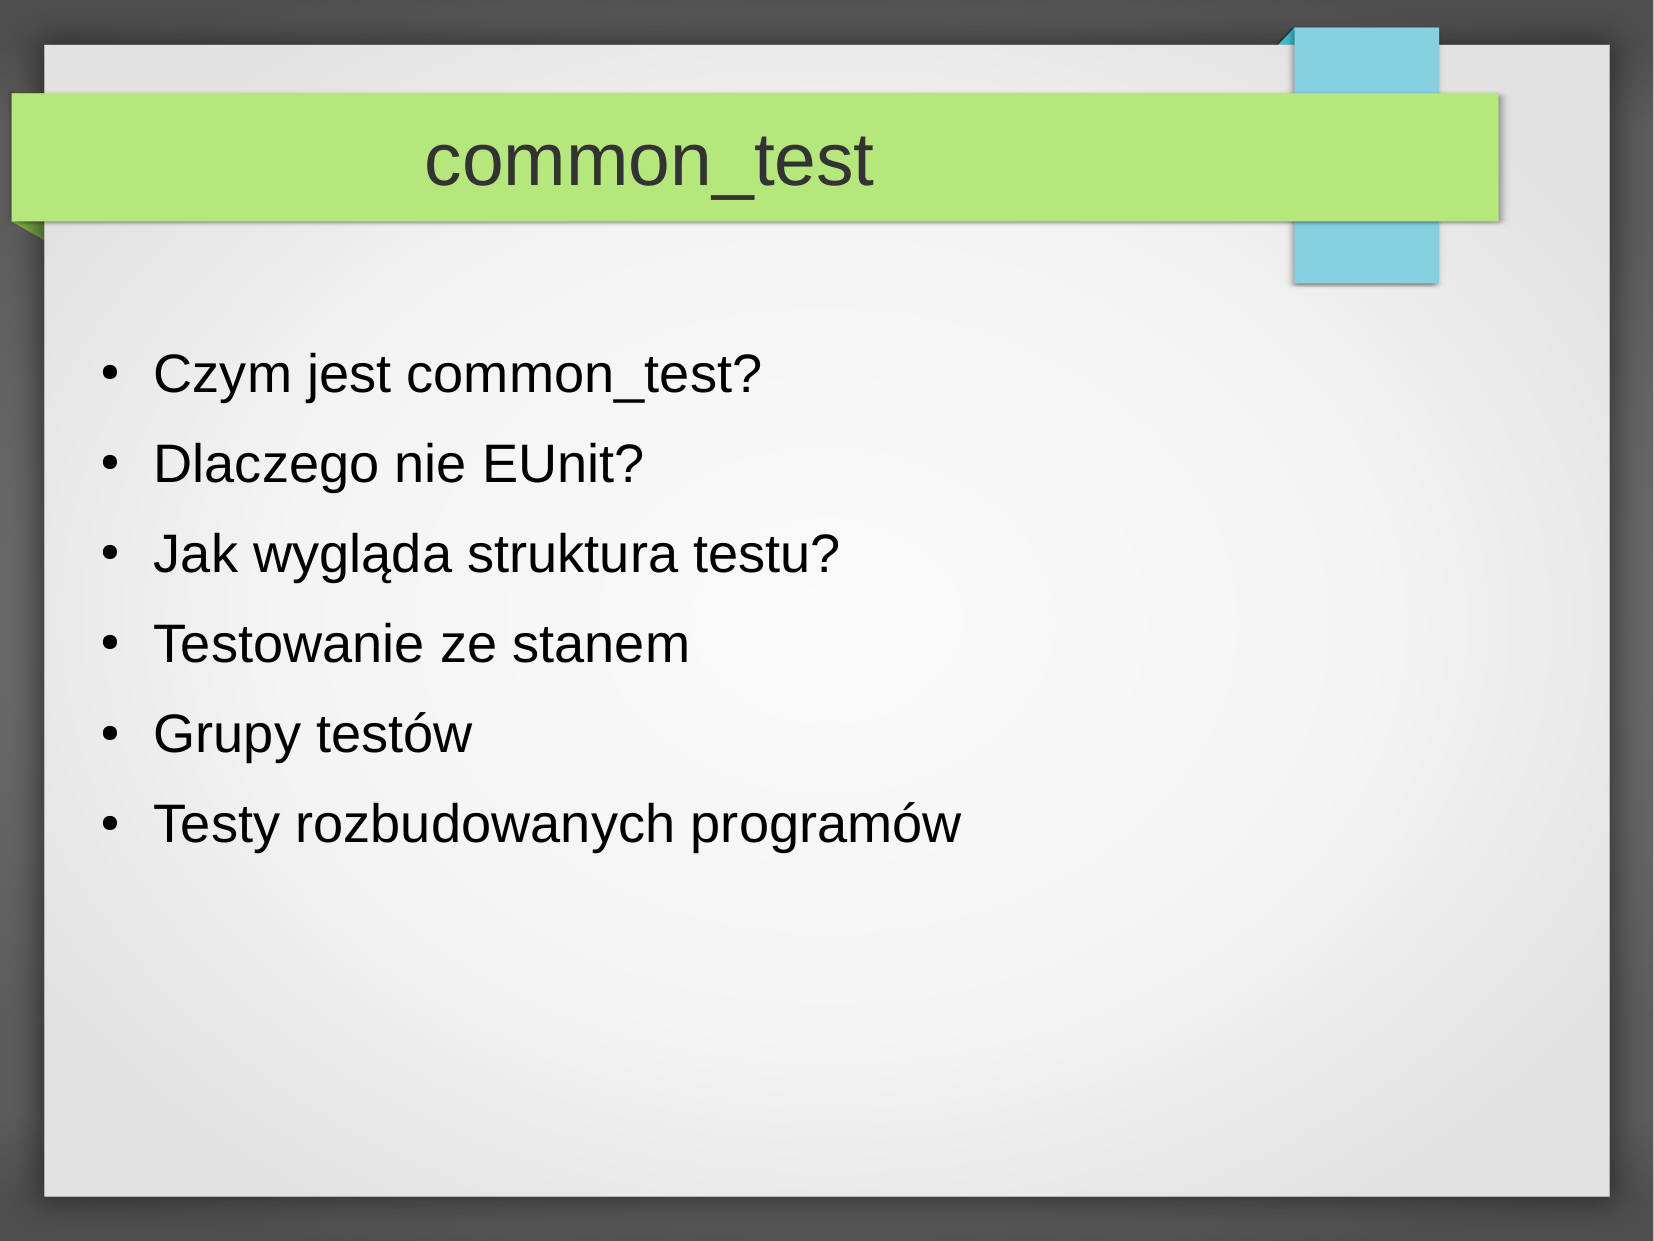

# common_test
Czym jest common_test?
Dlaczego nie EUnit?
Jak wygląda struktura testu?
Testowanie ze stanem
Grupy testów
Testy rozbudowanych programów